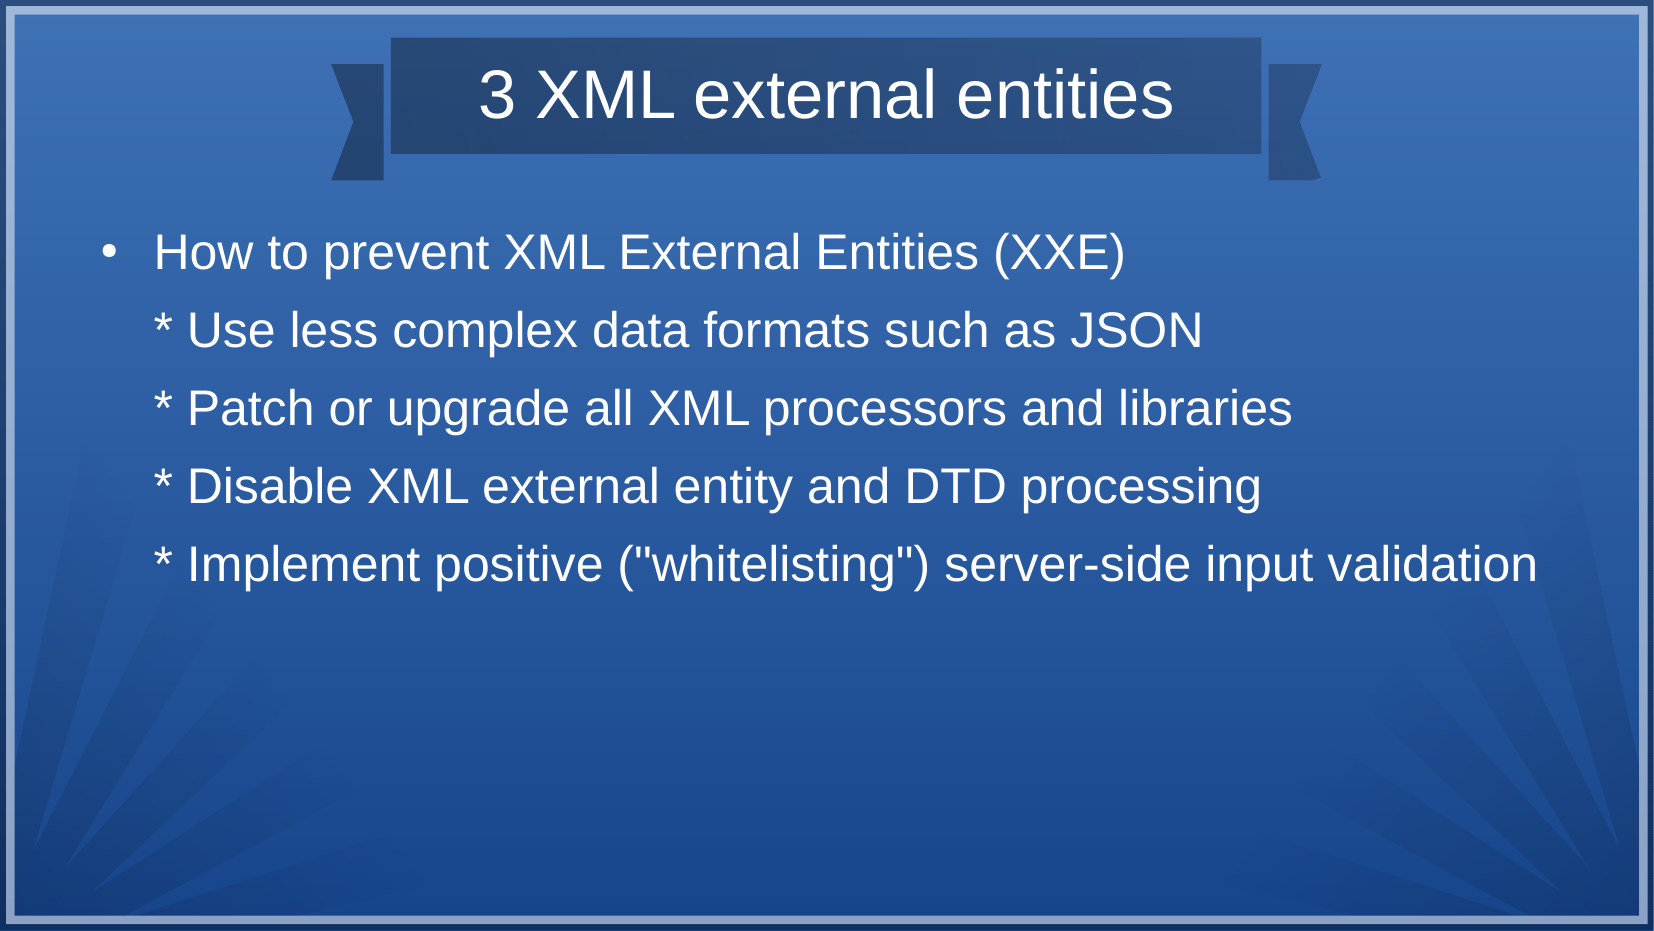

# 3 XML external entities
How to prevent XML External Entities (XXE)
* Use less complex data formats such as JSON
* Patch or upgrade all XML processors and libraries
* Disable XML external entity and DTD processing
* Implement positive ("whitelisting") server-side input validation